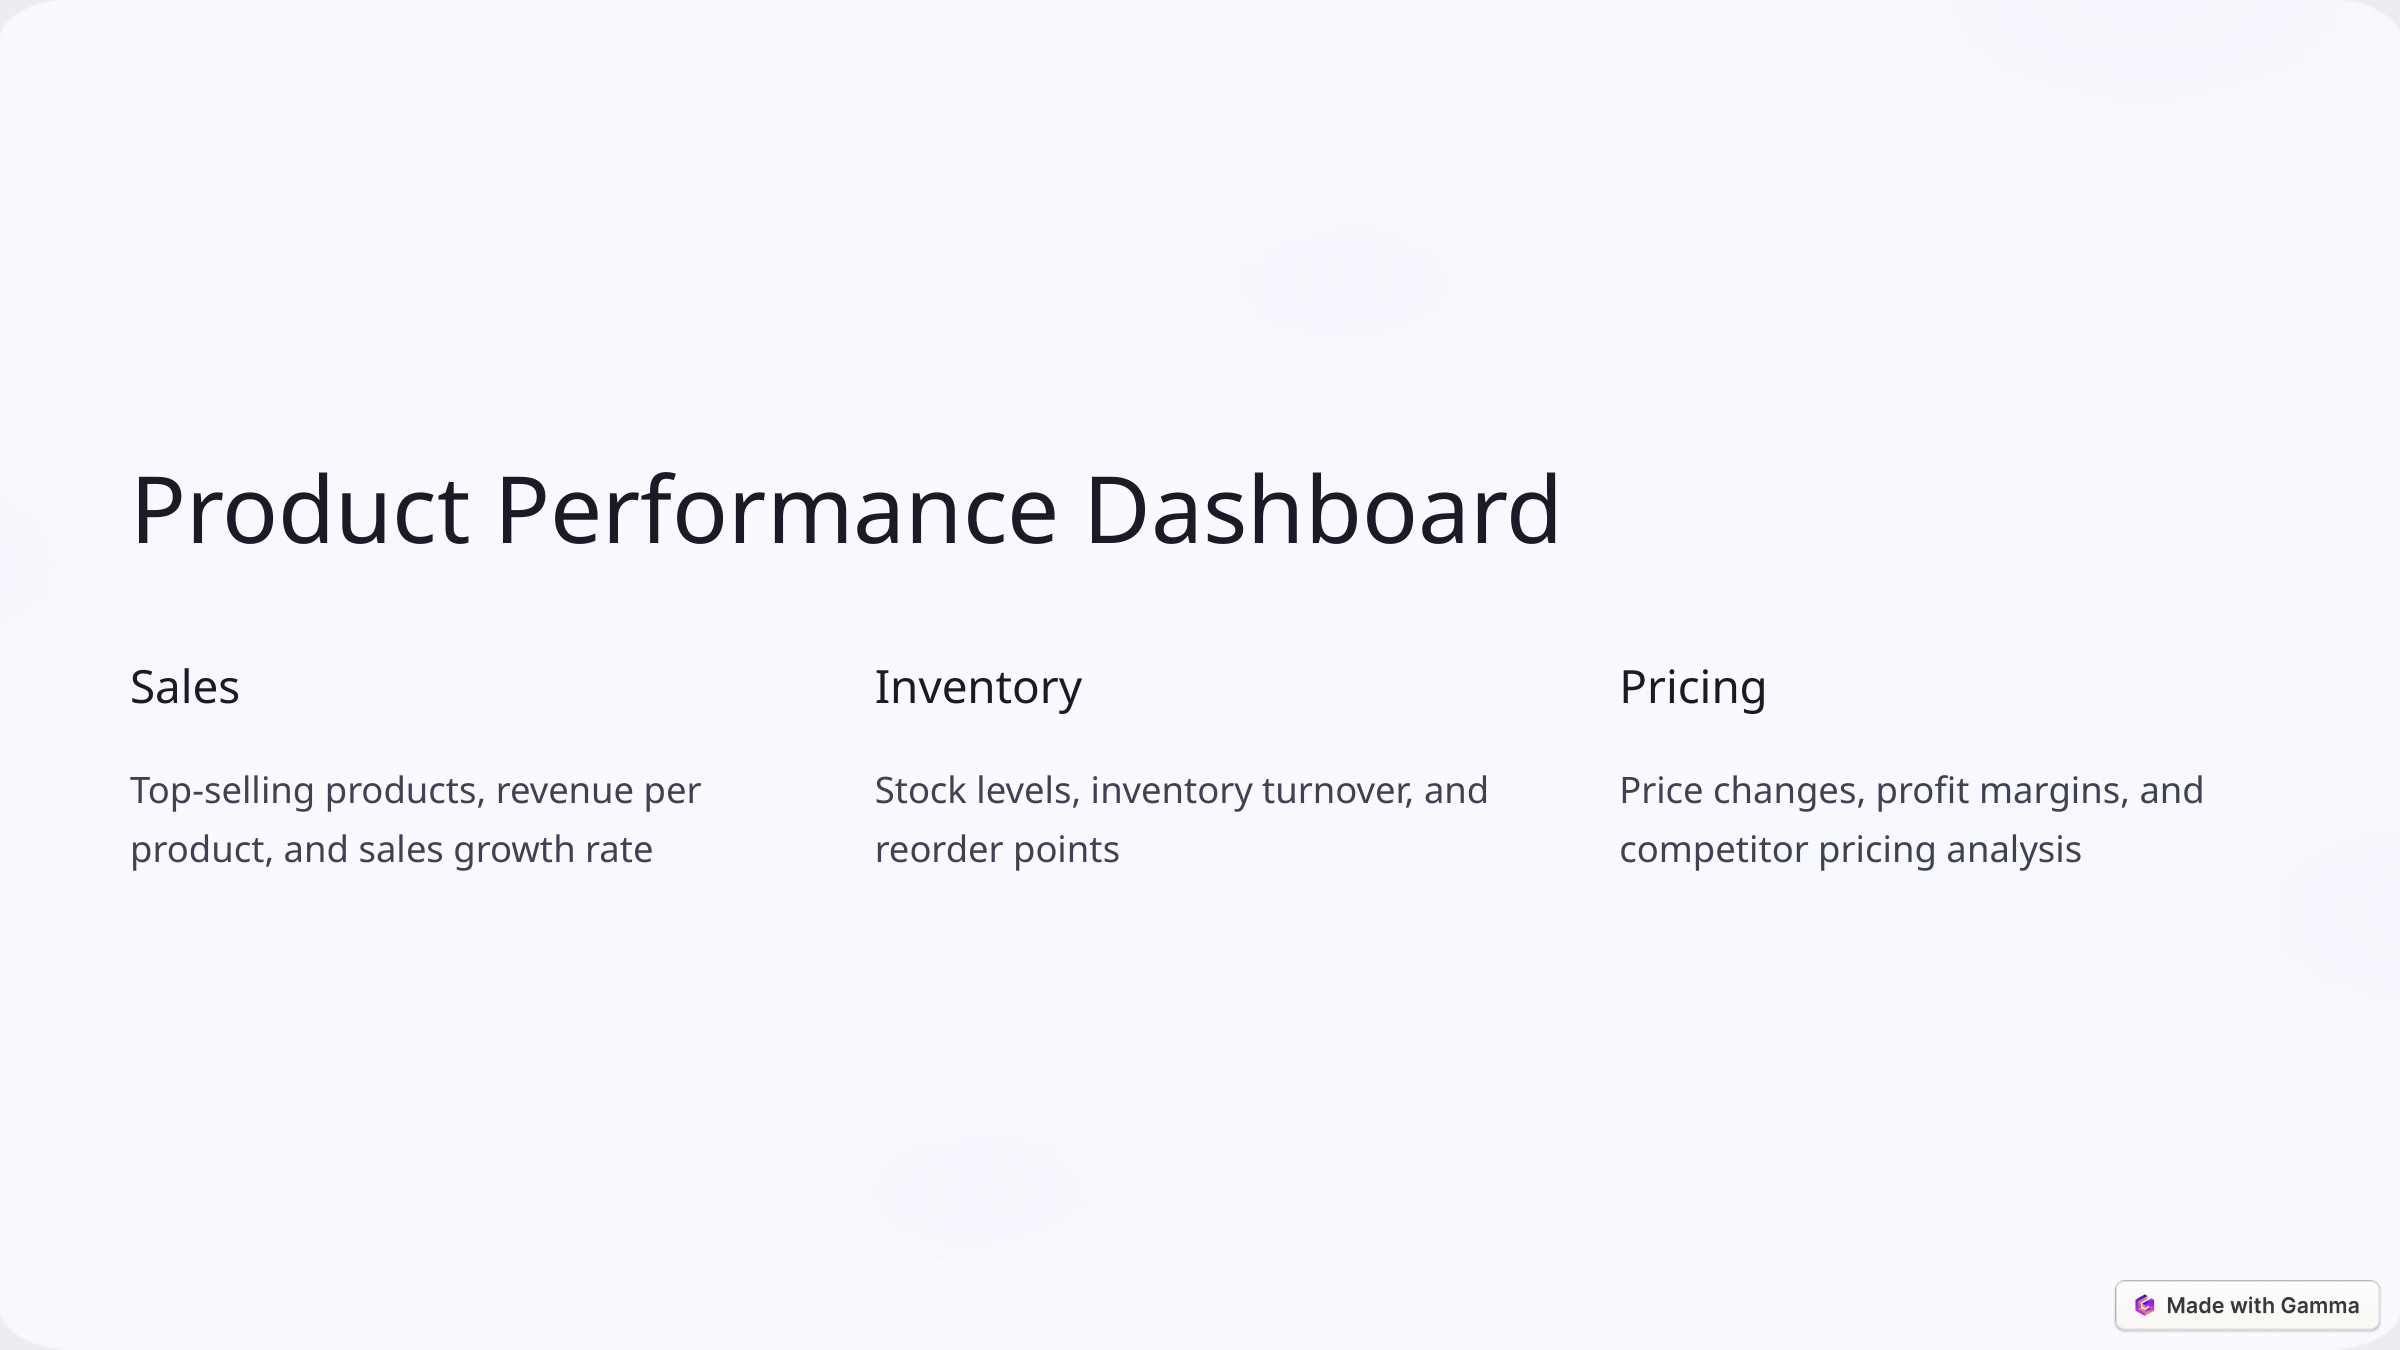

Product Performance Dashboard
Sales
Inventory
Pricing
Top-selling products, revenue per product, and sales growth rate
Stock levels, inventory turnover, and reorder points
Price changes, profit margins, and competitor pricing analysis